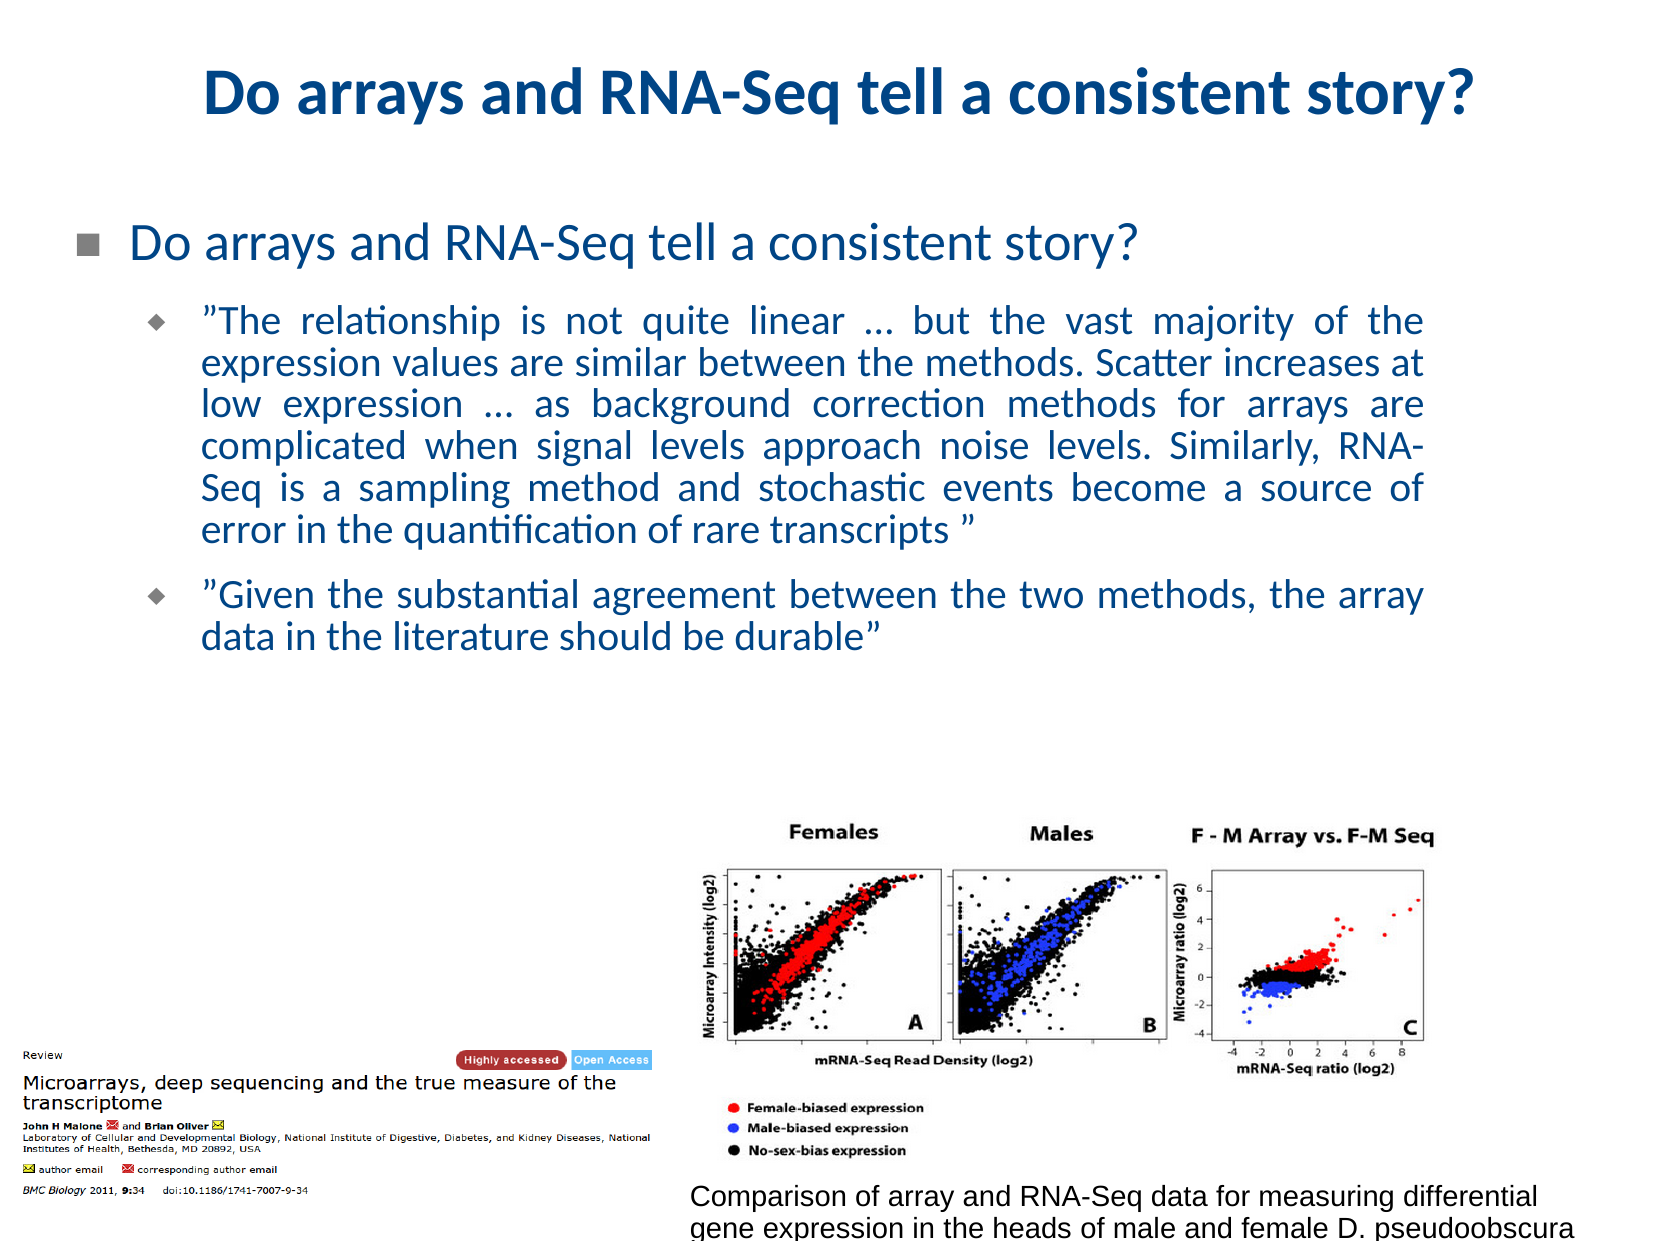

# Do arrays and RNA-Seq tell a consistent story?
Do arrays and RNA-Seq tell a consistent story?
”The relationship is not quite linear … but the vast majority of the expression values are similar between the methods. Scatter increases at low expression … as background correction methods for arrays are complicated when signal levels approach noise levels. Similarly, RNA-Seq is a sampling method and stochastic events become a source of error in the quantification of rare transcripts ”
”Given the substantial agreement between the two methods, the array data in the literature should be durable”
Comparison of array and RNA-Seq data for measuring differential gene expression in the heads of male and female D. pseudoobscura